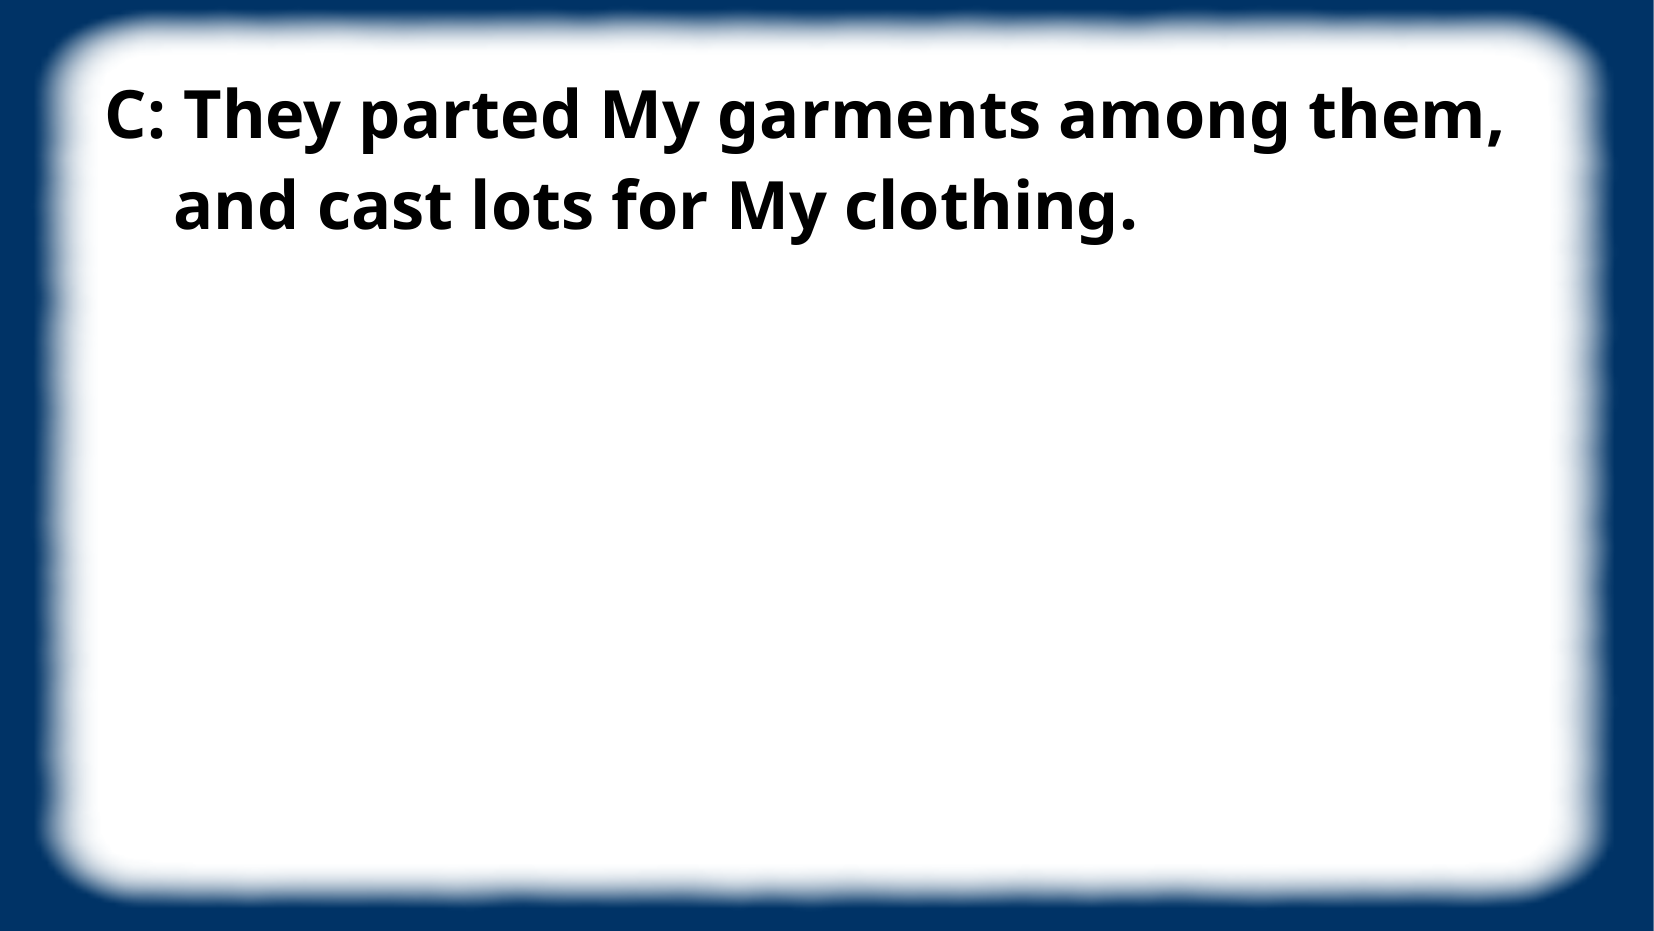

C: They parted My garments among them,
 and cast lots for My clothing.